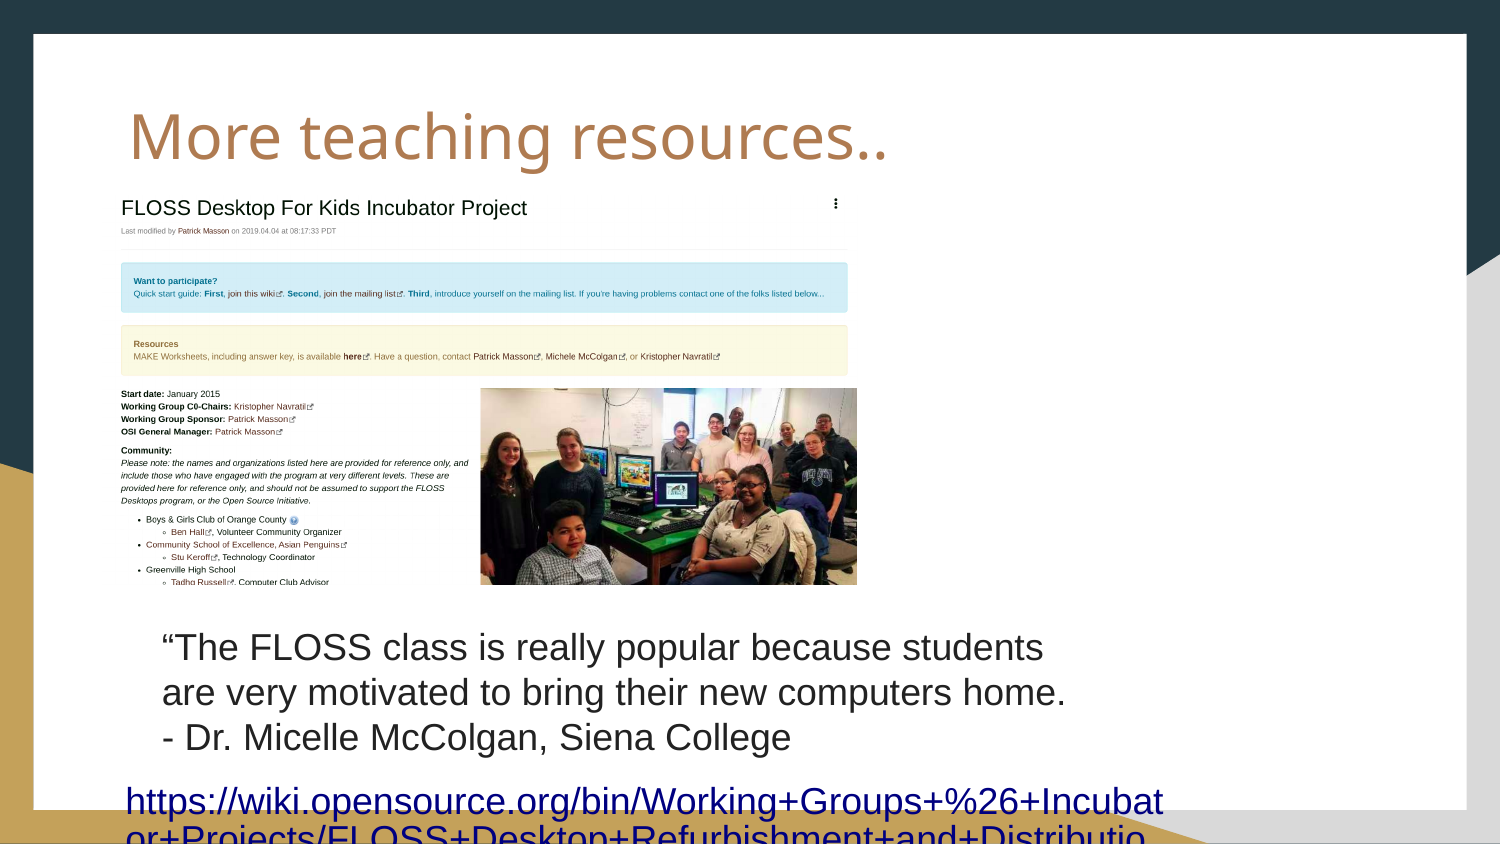

# More teaching resources..
FLOSS Desktop for Kids Incubator Project
“The FLOSS class is really popular because students are very motivated to bring their new computers home. - Dr. Micelle McColgan, Siena College
https://wiki.opensource.org/bin/Working+Groups+%26+Incubator+Projects/FLOSS+Desktop+Refurbishment+and+Distribution/